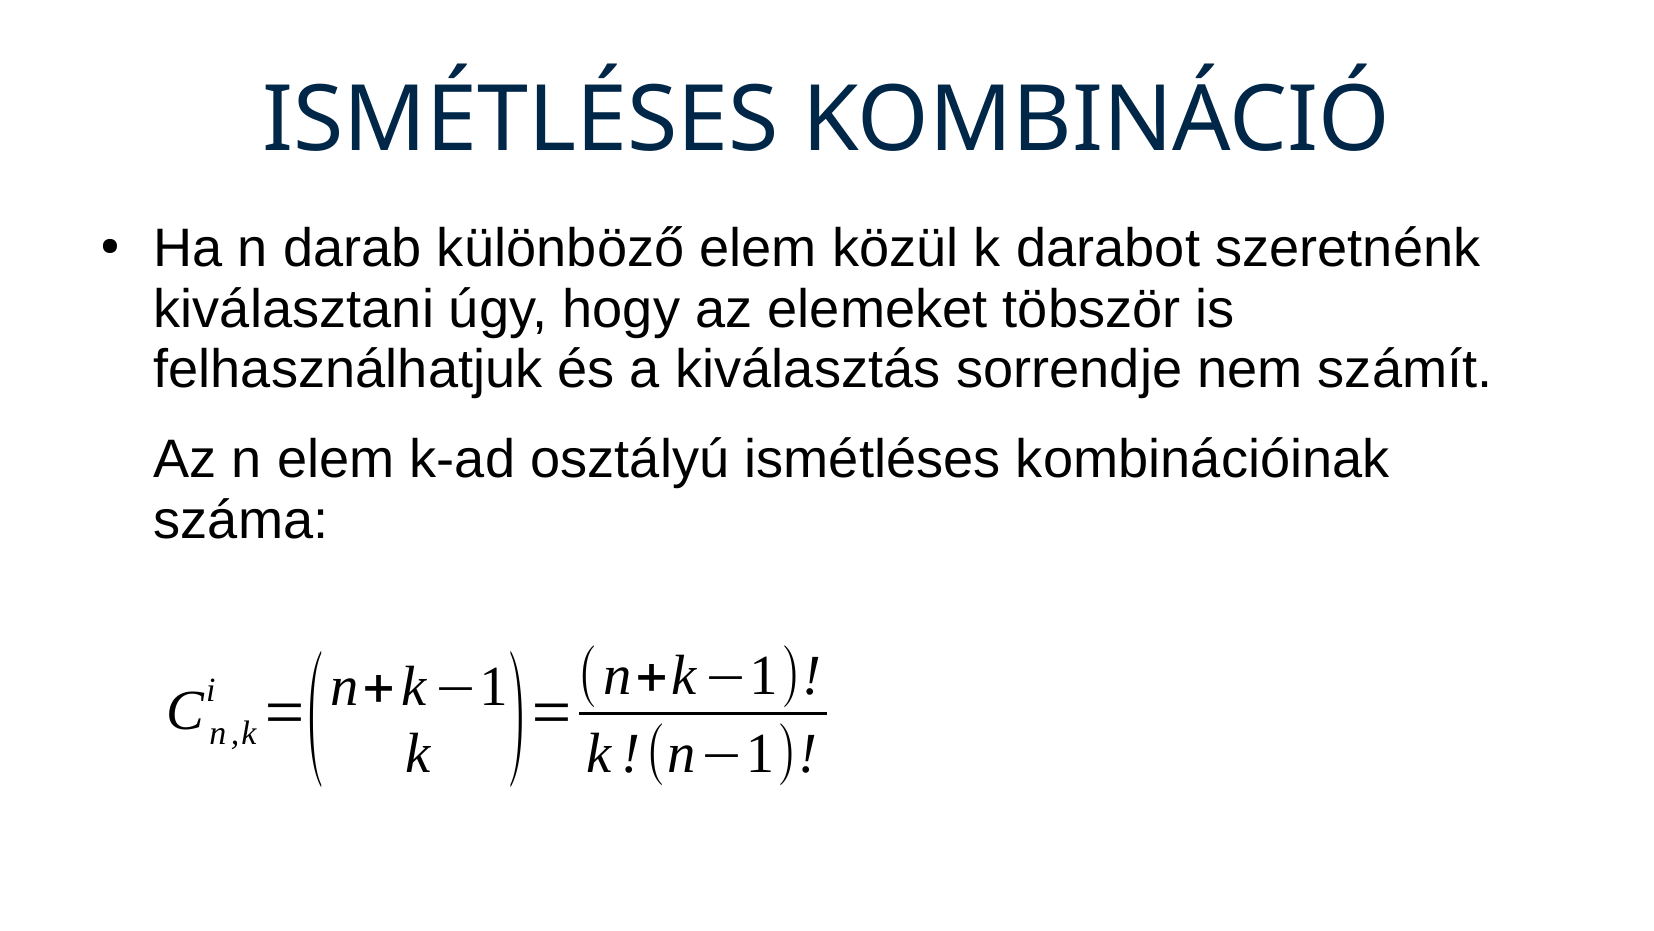

# ISMÉTLÉSES KOMBINÁCIÓ
Ha n darab különböző elem közül k darabot szeretnénk kiválasztani úgy, hogy az elemeket töbször is felhasználhatjuk és a kiválasztás sorrendje nem számít.
Az n elem k-ad osztályú ismétléses kombinációinak száma: